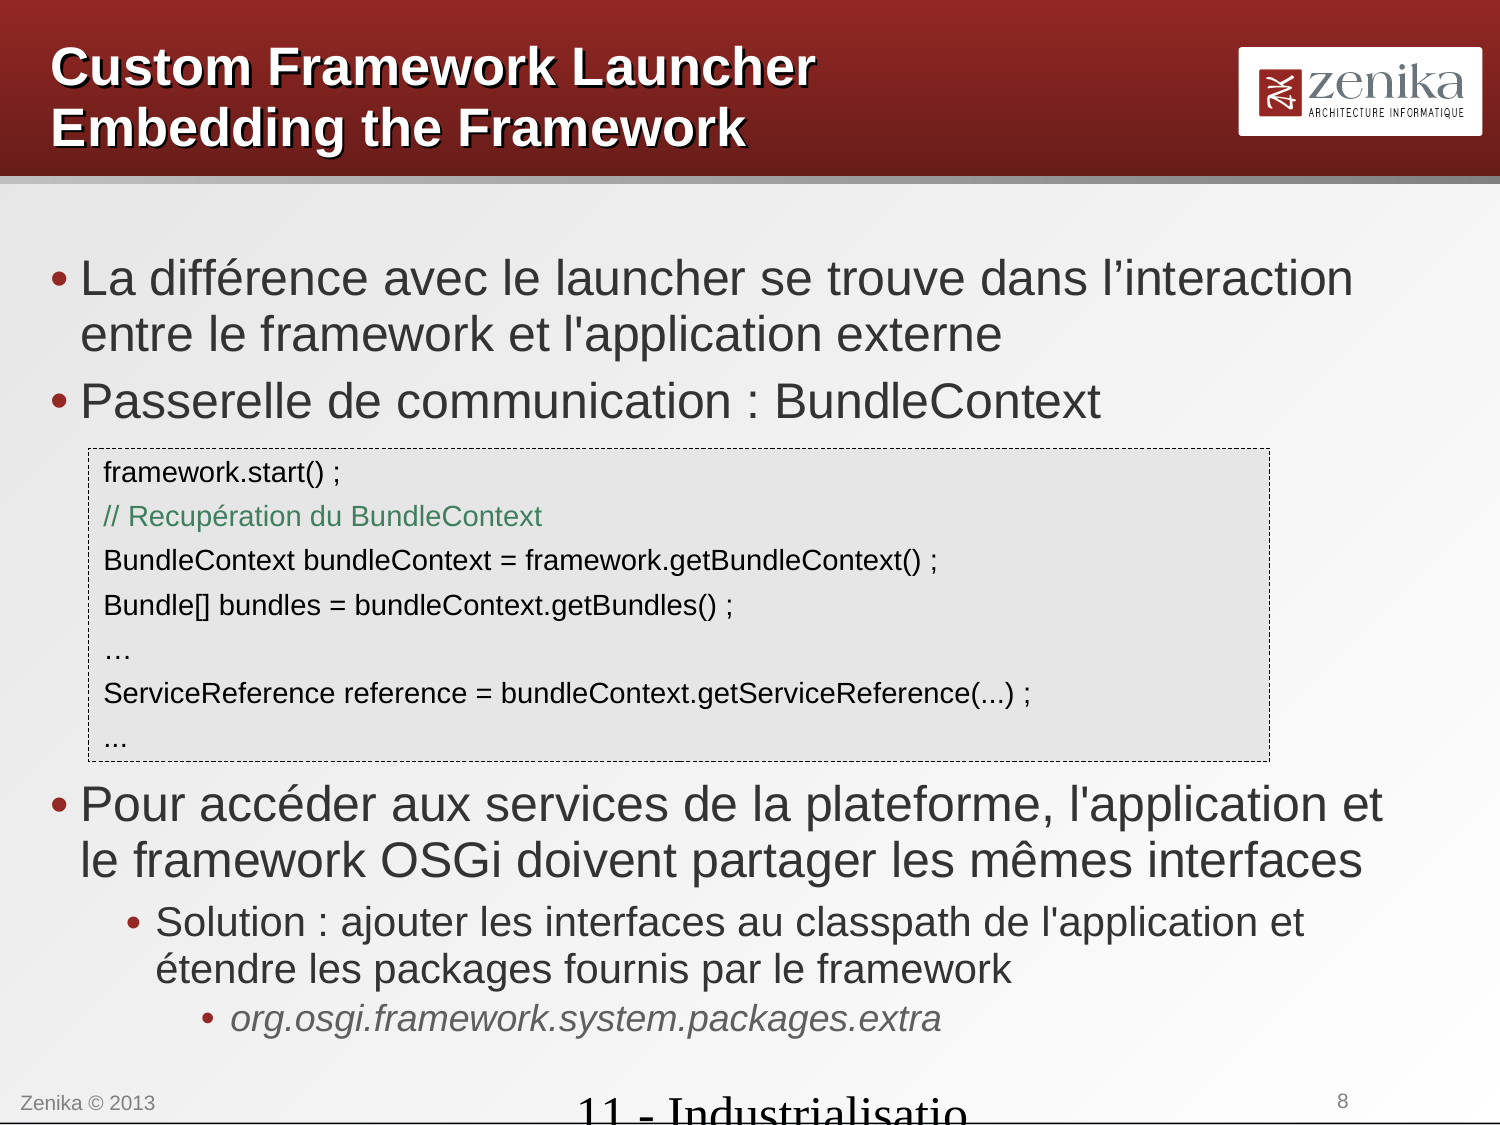

# Custom Framework Launcher Embedding the Framework
La différence avec le launcher se trouve dans l’interaction entre le framework et l'application externe
Passerelle de communication : BundleContext
Pour accéder aux services de la plateforme, l'application et le framework OSGi doivent partager les mêmes interfaces
Solution : ajouter les interfaces au classpath de l'application et étendre les packages fournis par le framework
org.osgi.framework.system.packages.extra
framework.start() ;
// Recupération du BundleContext
BundleContext bundleContext = framework.getBundleContext() ;
Bundle[] bundles = bundleContext.getBundles() ;
…
ServiceReference reference = bundleContext.getServiceReference(...) ;
...